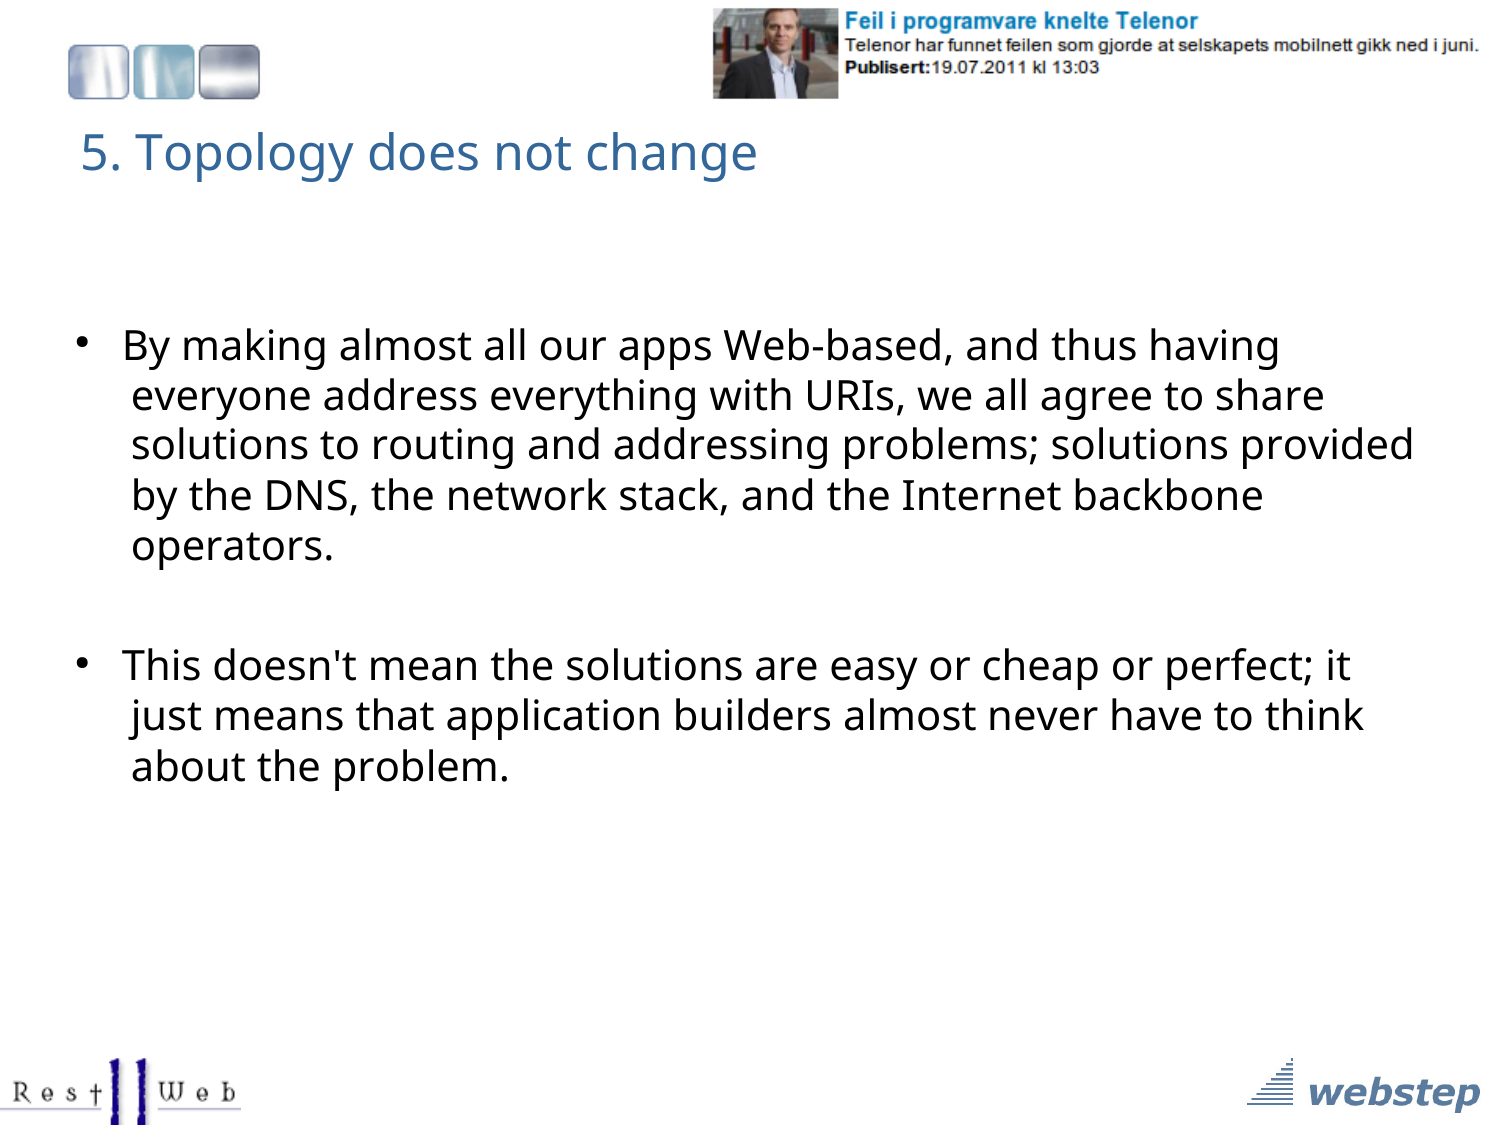

# 5. Topology does not change
 By making almost all our apps Web-based, and thus having everyone address everything with URIs, we all agree to share solutions to routing and addressing problems; solutions provided by the DNS, the network stack, and the Internet backbone operators.
 This doesn't mean the solutions are easy or cheap or perfect; it just means that application builders almost never have to think about the problem.